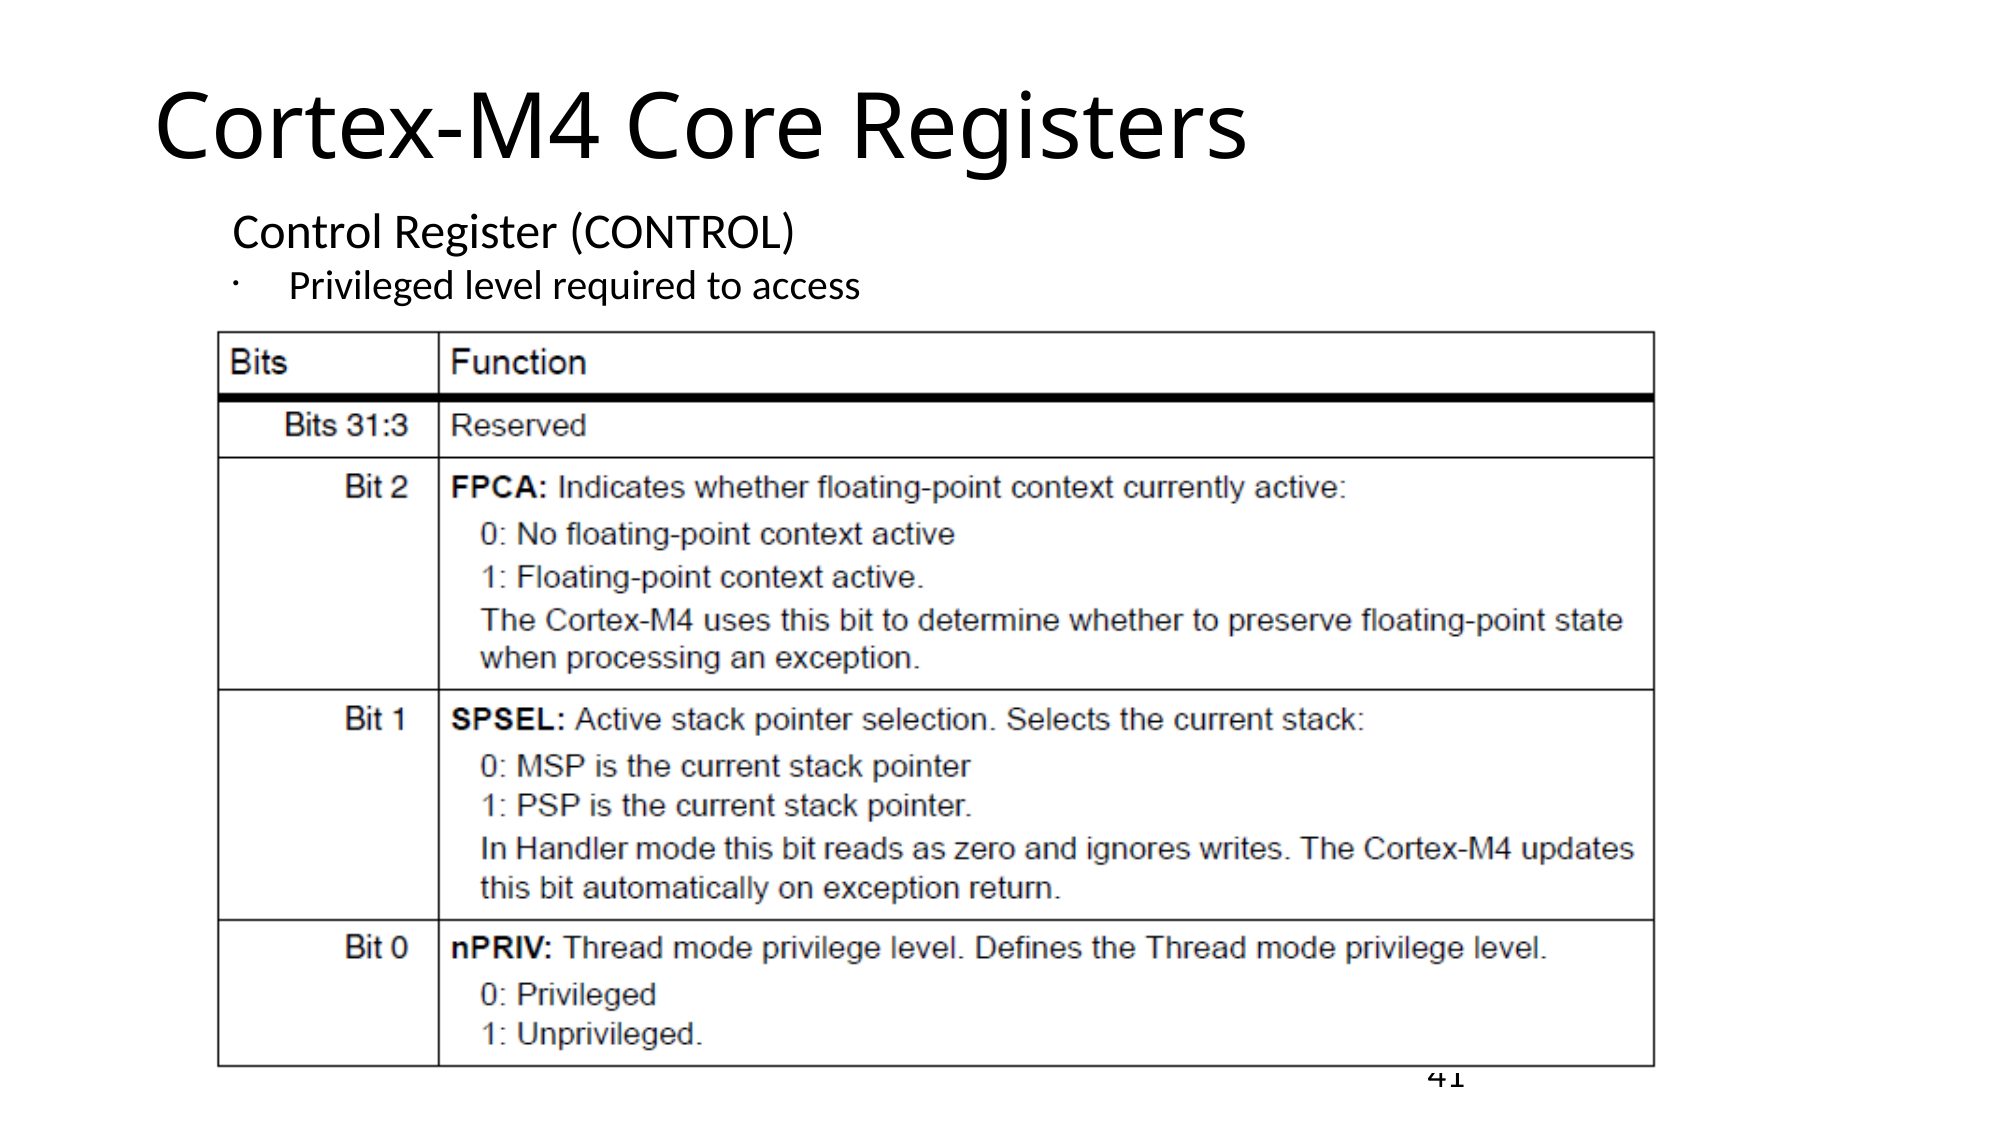

Cortex-M4 Core Registers
Control Register (CONTROL)
Privileged level required to access